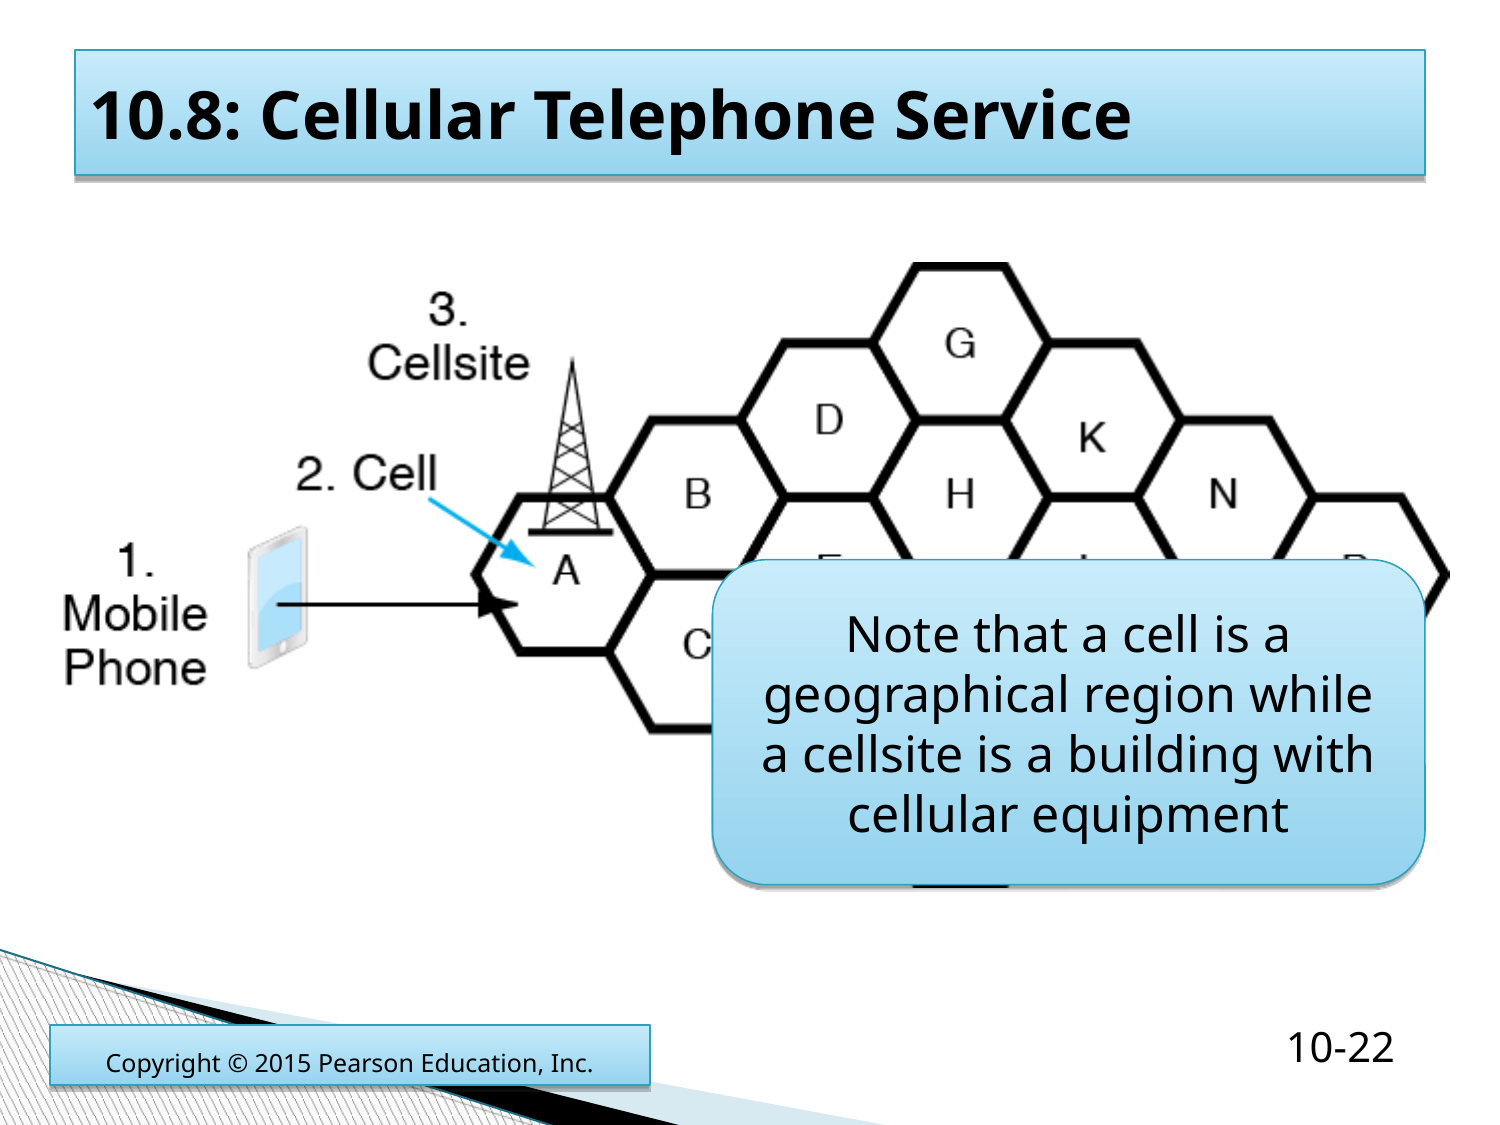

# 10.8: Cellular Telephone Service
Note that a cell is a geographical region while a cellsite is a building with cellular equipment
Copyright © 2015 Pearson Education, Inc.